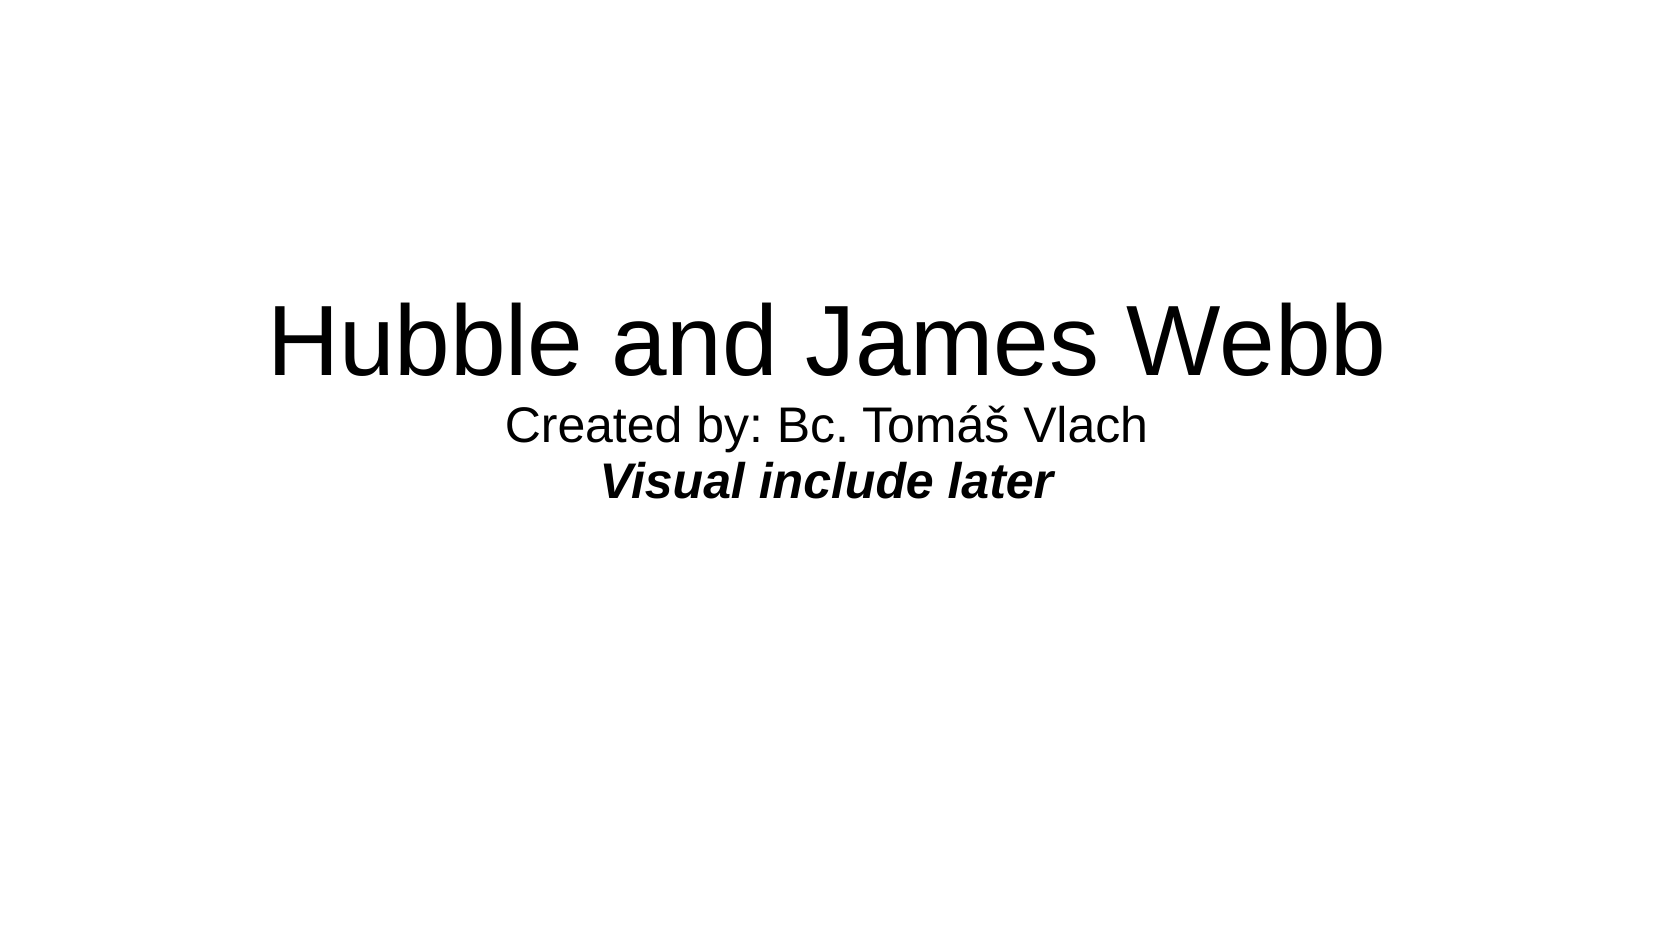

# Hubble and James Webb
Created by: Bc. Tomáš Vlach
Visual include later